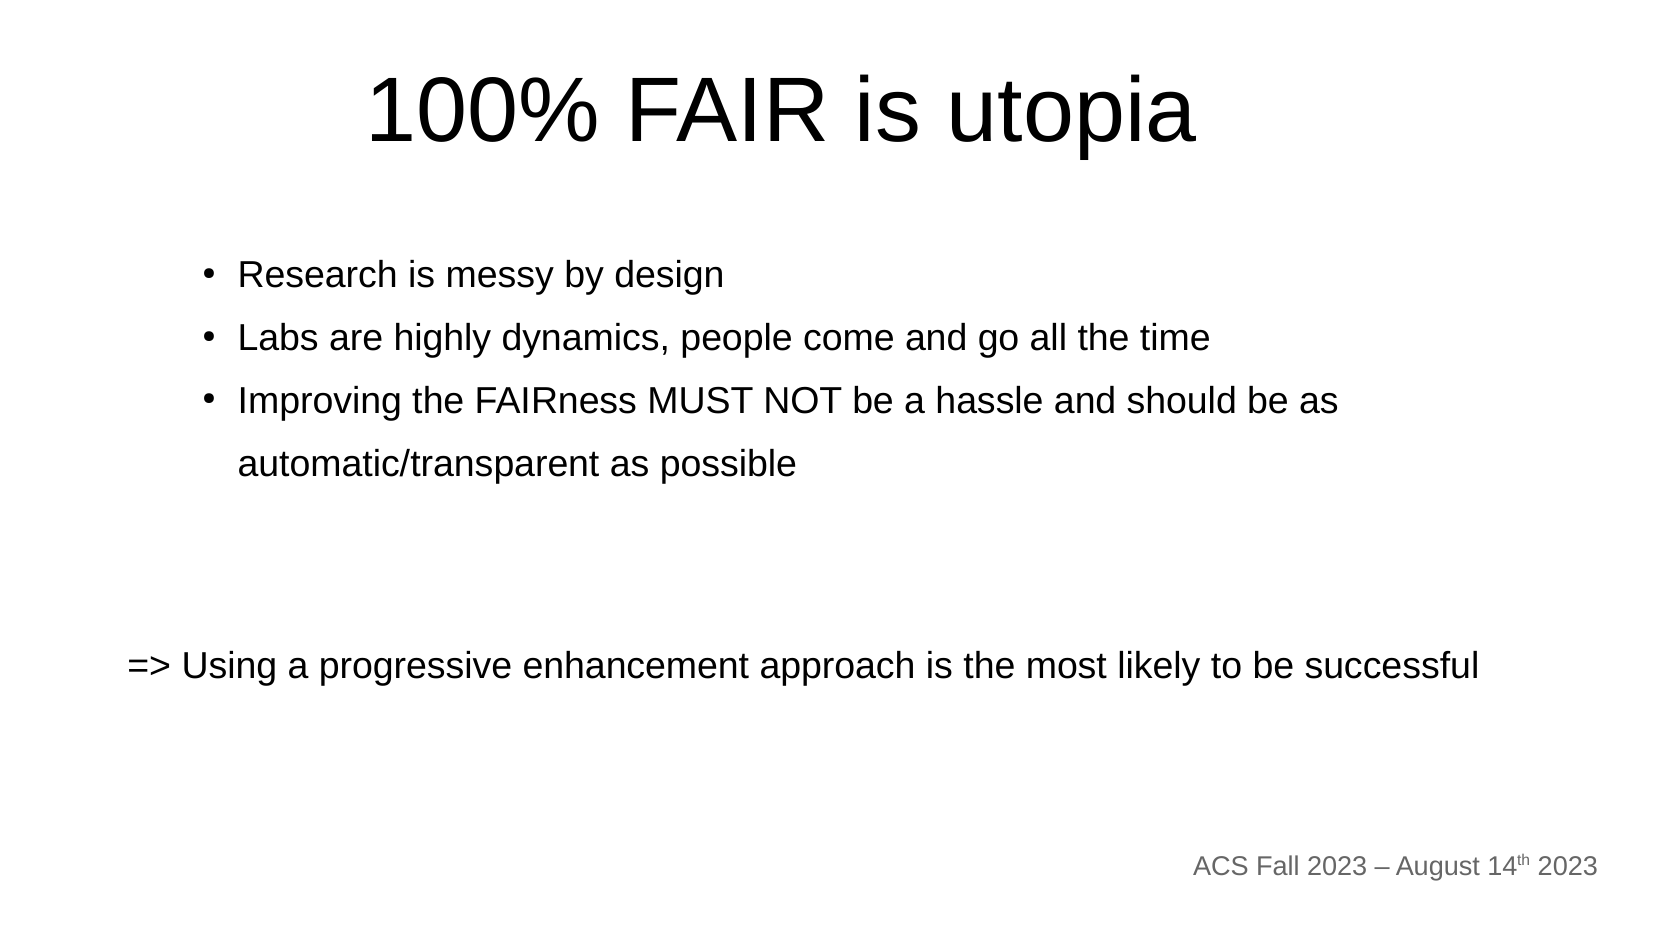

# 100% FAIR is utopia
Research is messy by design
Labs are highly dynamics, people come and go all the time
Improving the FAIRness MUST NOT be a hassle and should be as automatic/transparent as possible
=> Using a progressive enhancement approach is the most likely to be successful
ACS Fall 2023 – August 14th 2023